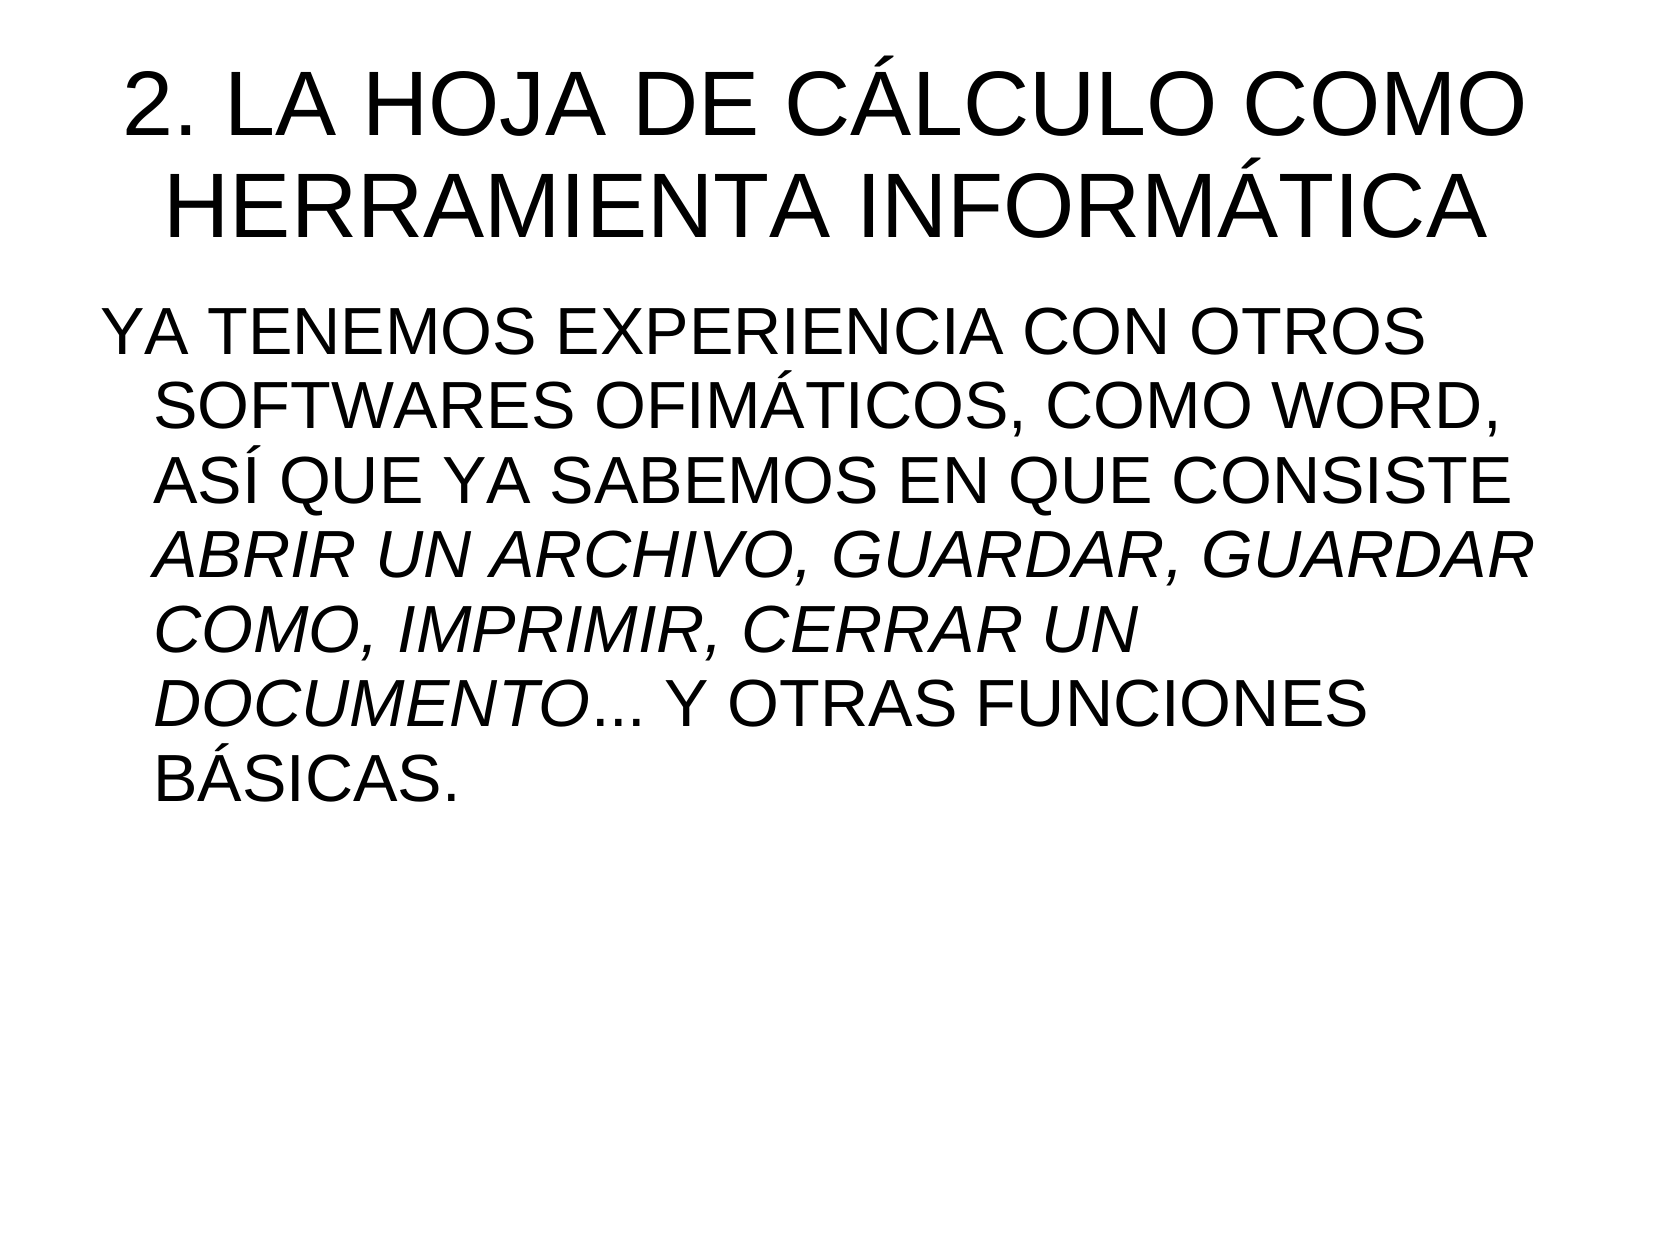

# 2. LA HOJA DE CÁLCULO COMO HERRAMIENTA INFORMÁTICA
YA TENEMOS EXPERIENCIA CON OTROS SOFTWARES OFIMÁTICOS, COMO WORD, ASÍ QUE YA SABEMOS EN QUE CONSISTE ABRIR UN ARCHIVO, GUARDAR, GUARDAR COMO, IMPRIMIR, CERRAR UN DOCUMENTO... Y OTRAS FUNCIONES BÁSICAS.